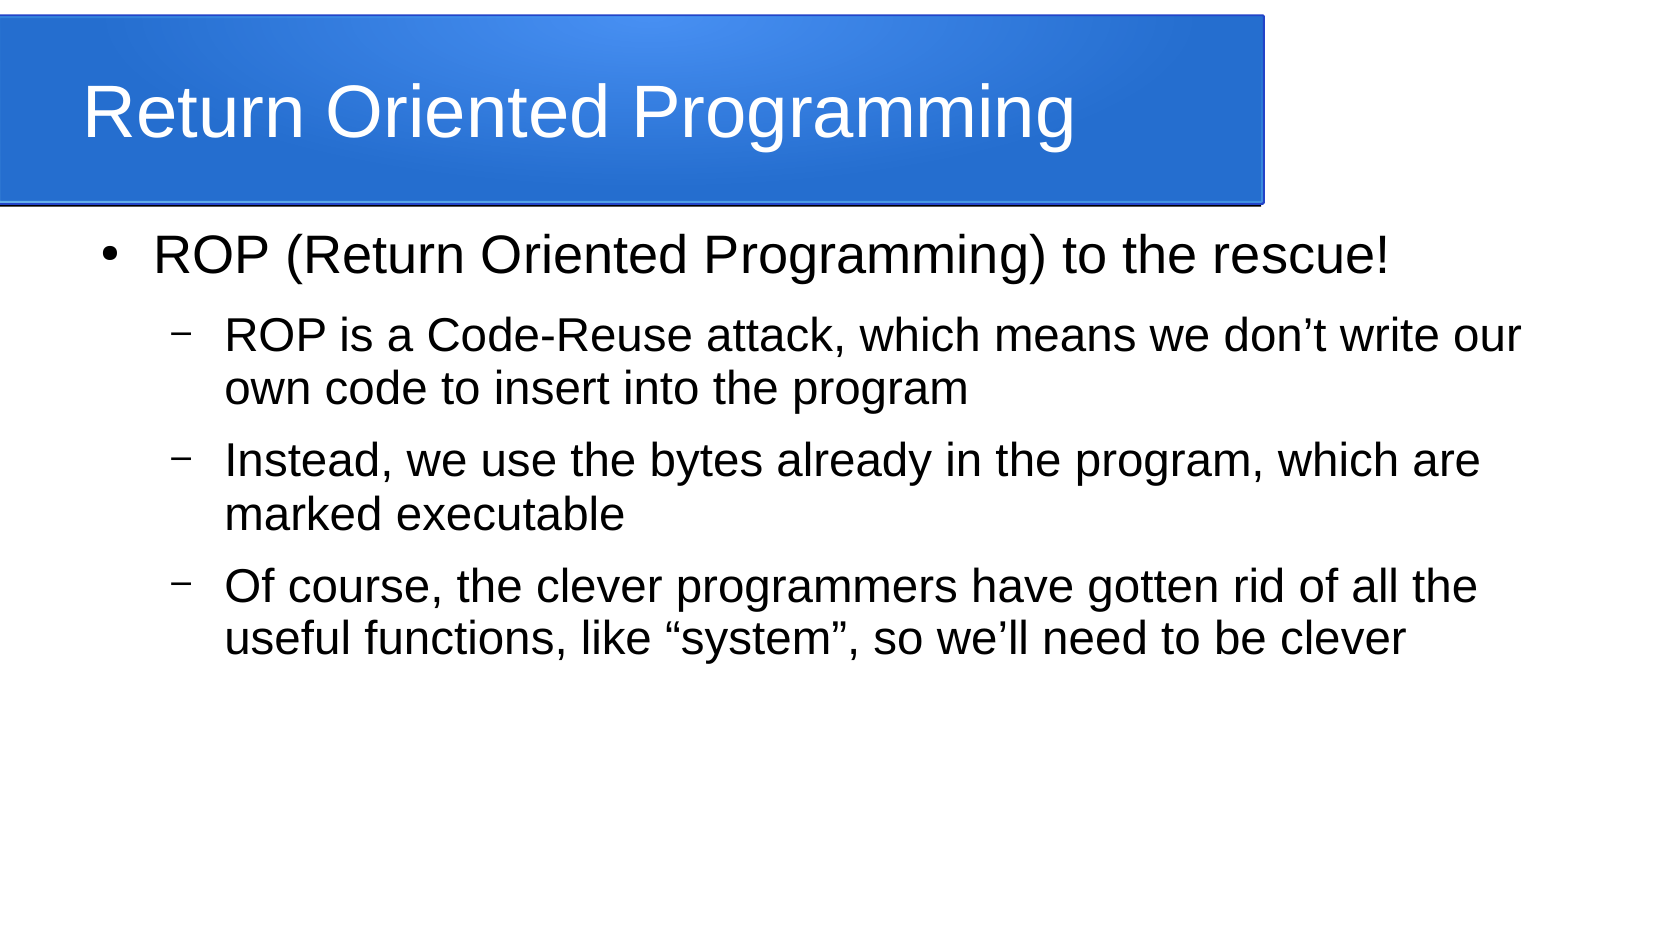

# Return Oriented Programming
ROP (Return Oriented Programming) to the rescue!
ROP is a Code-Reuse attack, which means we don’t write our own code to insert into the program
Instead, we use the bytes already in the program, which are marked executable
Of course, the clever programmers have gotten rid of all the useful functions, like “system”, so we’ll need to be clever